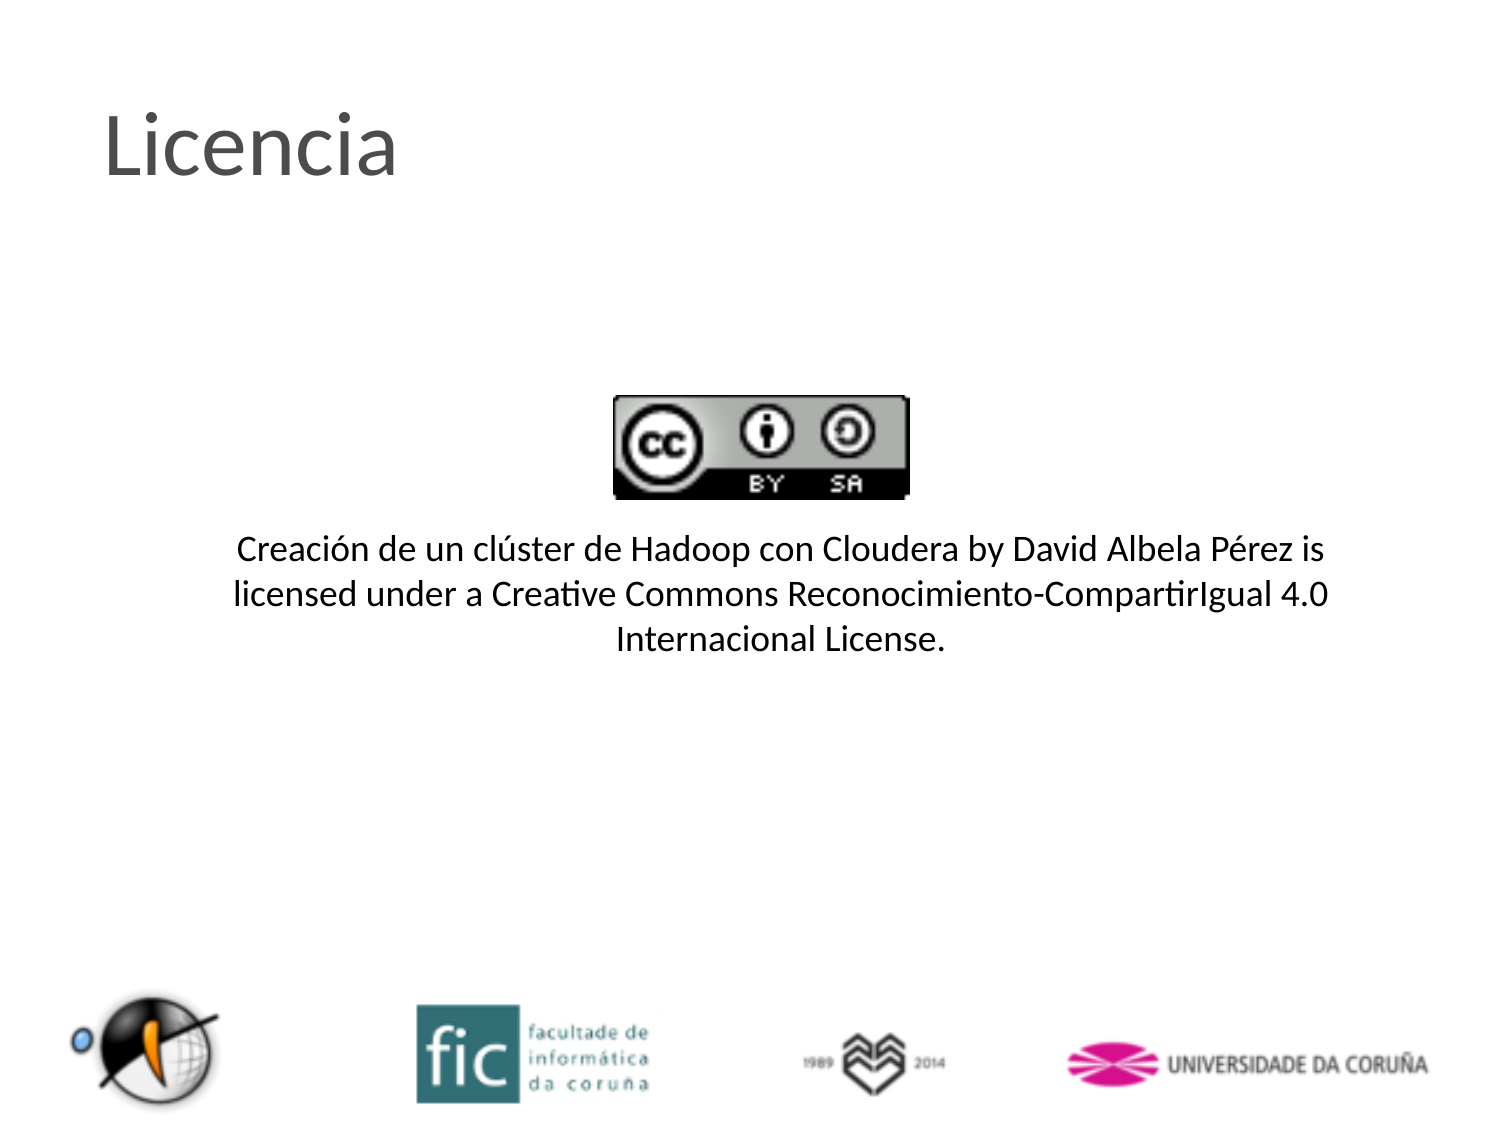

# Licencia
Creación de un clúster de Hadoop con Cloudera by David Albela Pérez is licensed under a Creative Commons Reconocimiento-CompartirIgual 4.0 Internacional License.